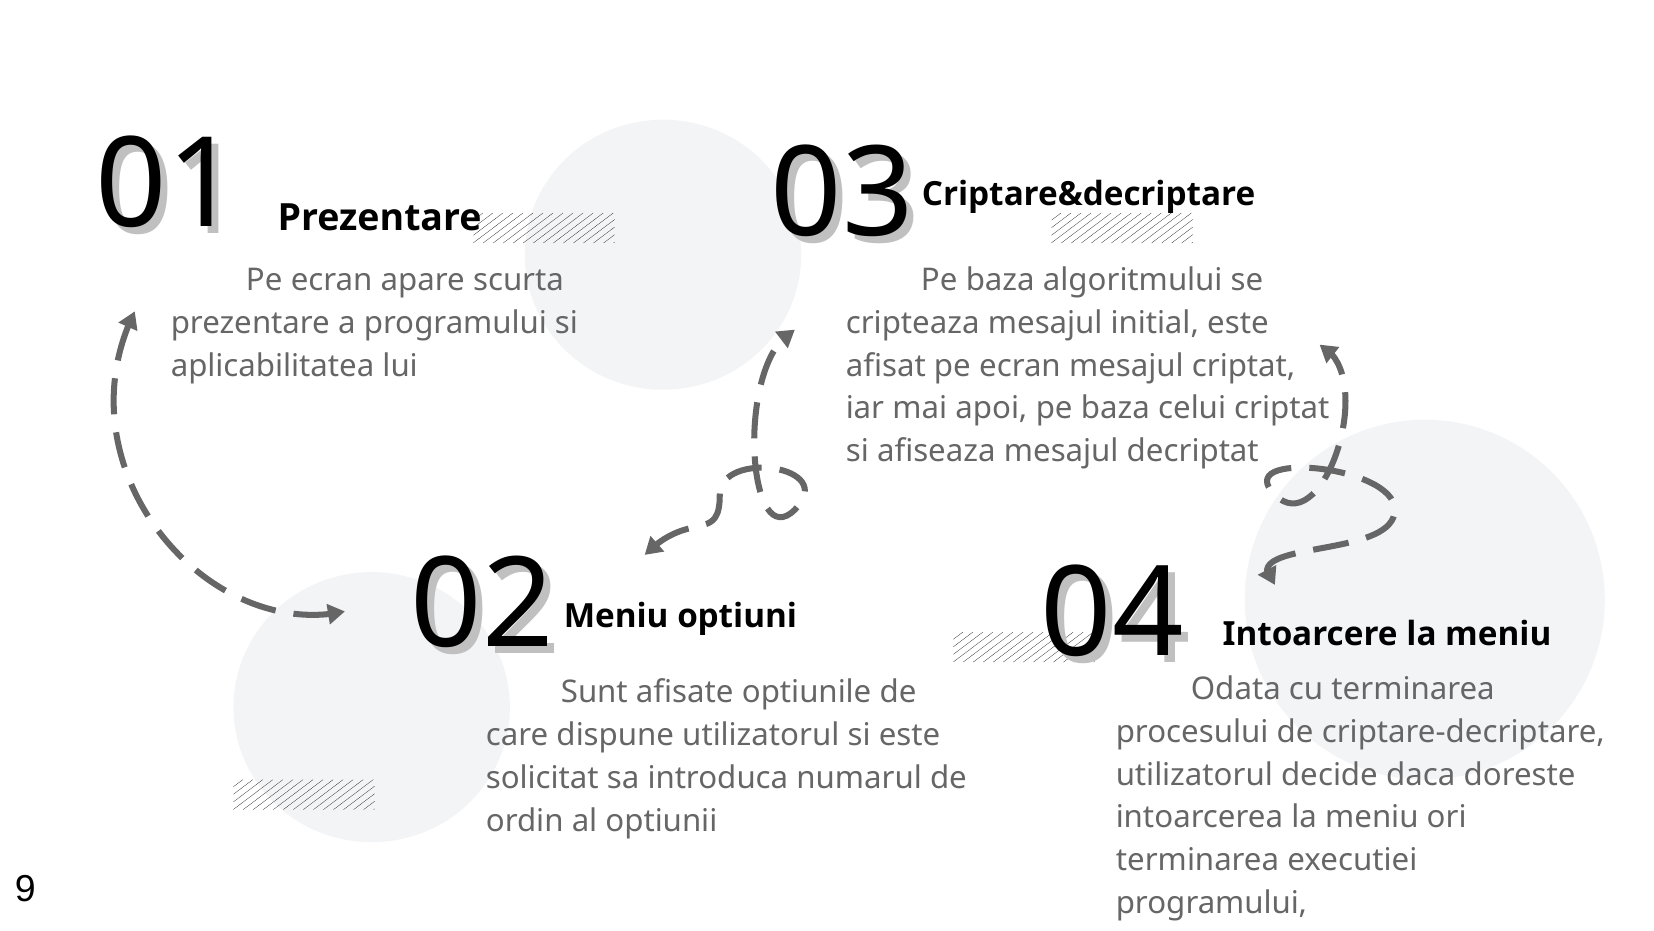

01
03
Criptare&decriptare
Prezentare
	Pe ecran apare scurta prezentare a programului si aplicabilitatea lui
	Pe baza algoritmului se cripteaza mesajul initial, este afisat pe ecran mesajul criptat, iar mai apoi, pe baza celui criptat si afiseaza mesajul decriptat
02
04
 Meniu optiuni
Intoarcere la meniu
	Odata cu terminarea procesului de criptare-decriptare, utilizatorul decide daca doreste intoarcerea la meniu ori terminarea executiei programului,
	Sunt afisate optiunile de care dispune utilizatorul si este solicitat sa introduca numarul de ordin al optiunii